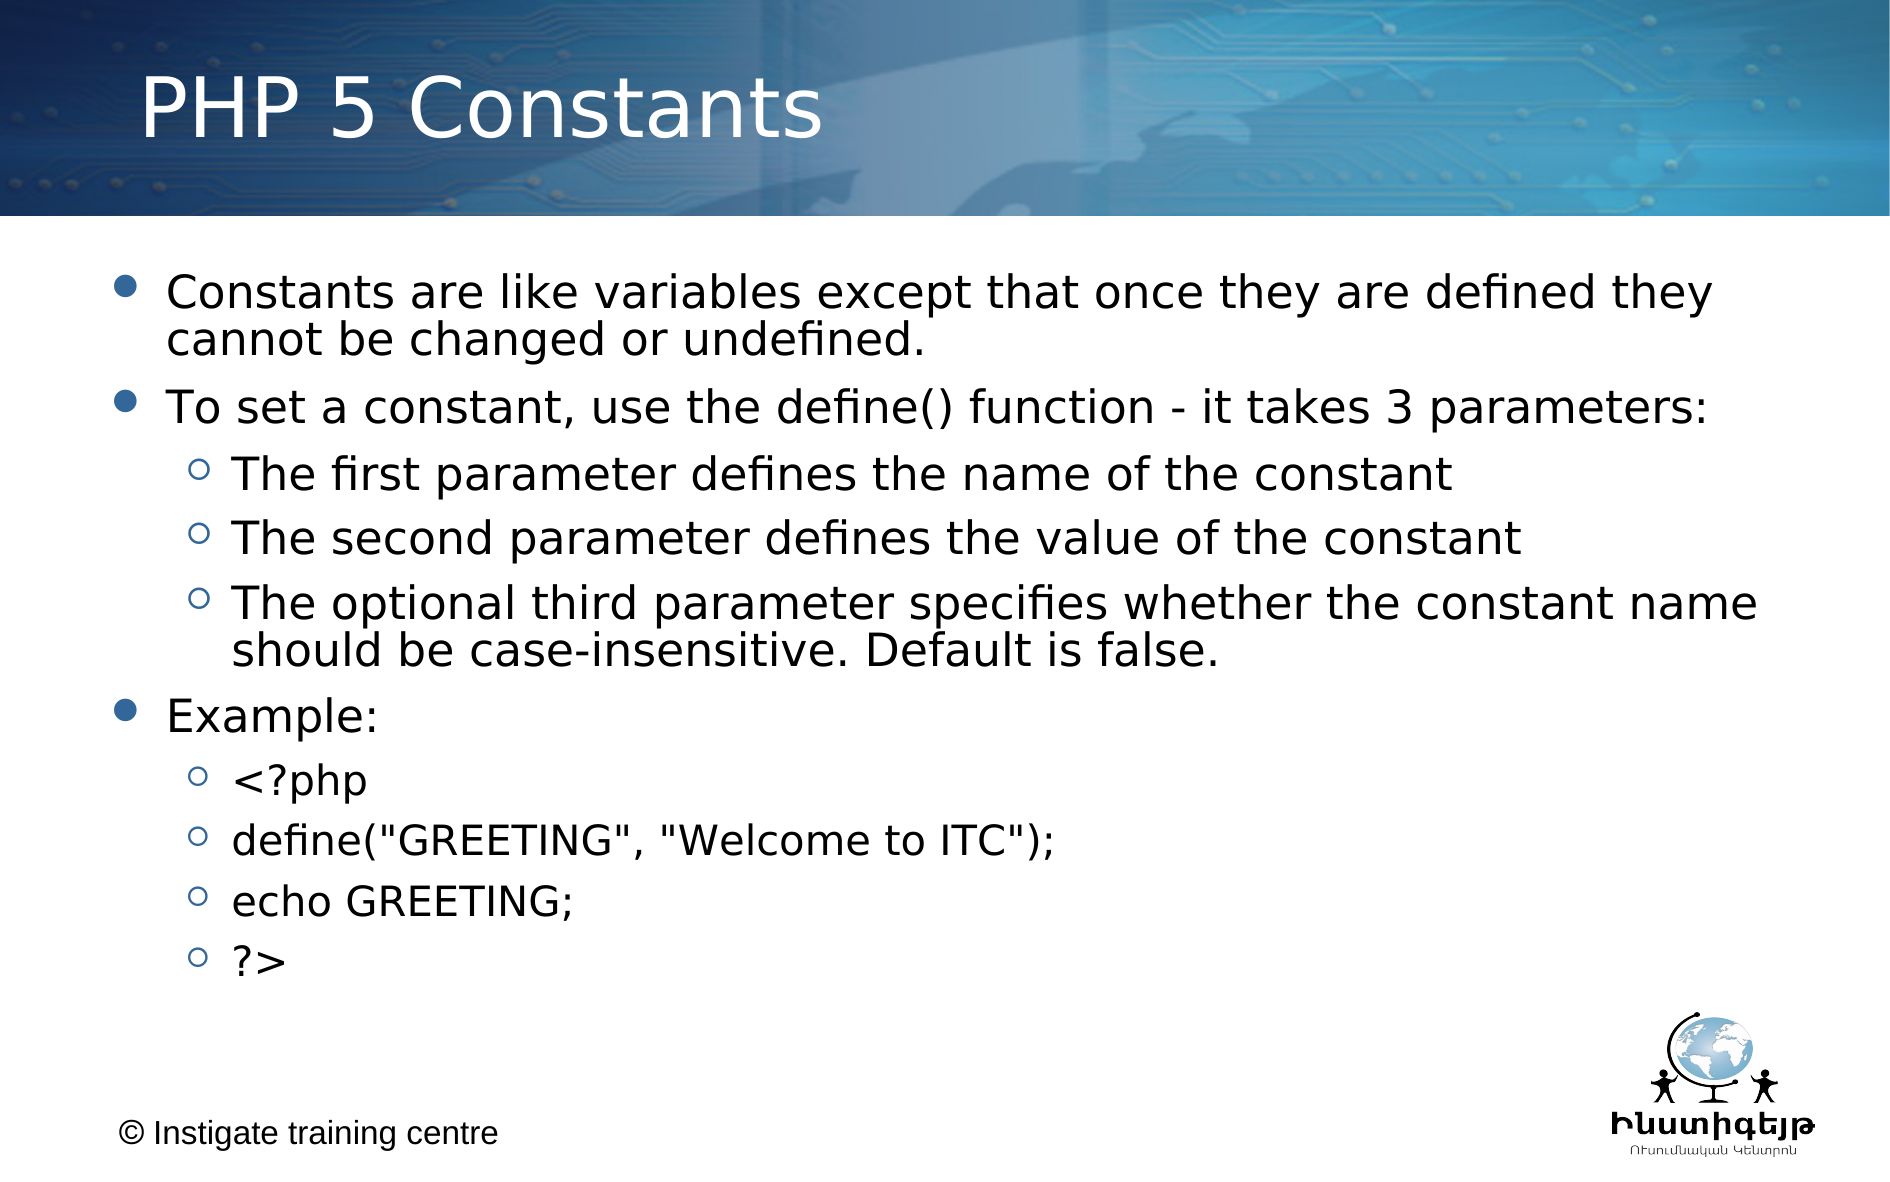

PHP 5 Constants
# Constants are like variables except that once they are defined they cannot be changed or undefined.
To set a constant, use the define() function - it takes 3 parameters:
The first parameter defines the name of the constant
The second parameter defines the value of the constant
The optional third parameter specifies whether the constant name should be case-insensitive. Default is false.
Example:
<?php
define("GREETING", "Welcome to ITC");
echo GREETING;
?>